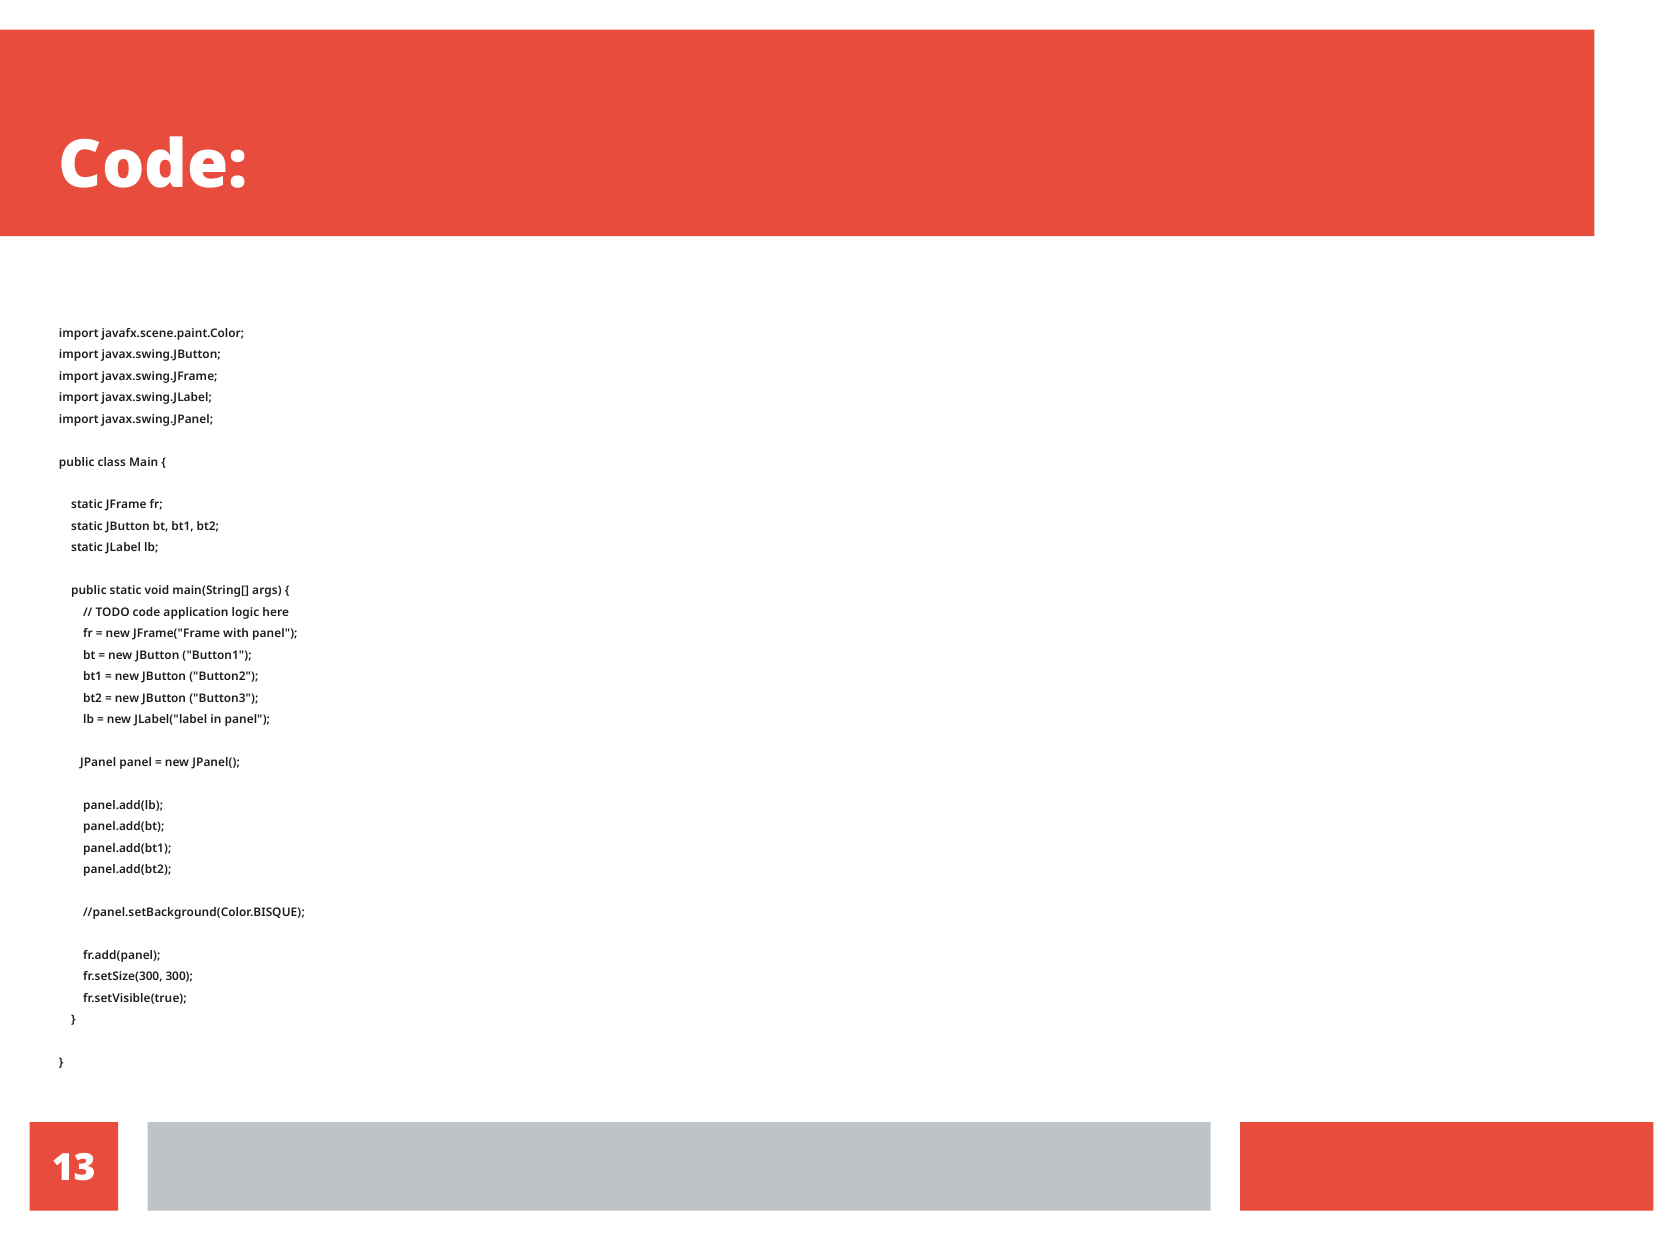

# Code:
import javafx.scene.paint.Color;
import javax.swing.JButton;
import javax.swing.JFrame;
import javax.swing.JLabel;
import javax.swing.JPanel;
public class Main {
 static JFrame fr;
 static JButton bt, bt1, bt2;
 static JLabel lb;
 public static void main(String[] args) {
 // TODO code application logic here
 fr = new JFrame("Frame with panel");
 bt = new JButton ("Button1");
 bt1 = new JButton ("Button2");
 bt2 = new JButton ("Button3");
 lb = new JLabel("label in panel");
 JPanel panel = new JPanel();
 panel.add(lb);
 panel.add(bt);
 panel.add(bt1);
 panel.add(bt2);
 //panel.setBackground(Color.BISQUE);
 fr.add(panel);
 fr.setSize(300, 300);
 fr.setVisible(true);
 }
}
13